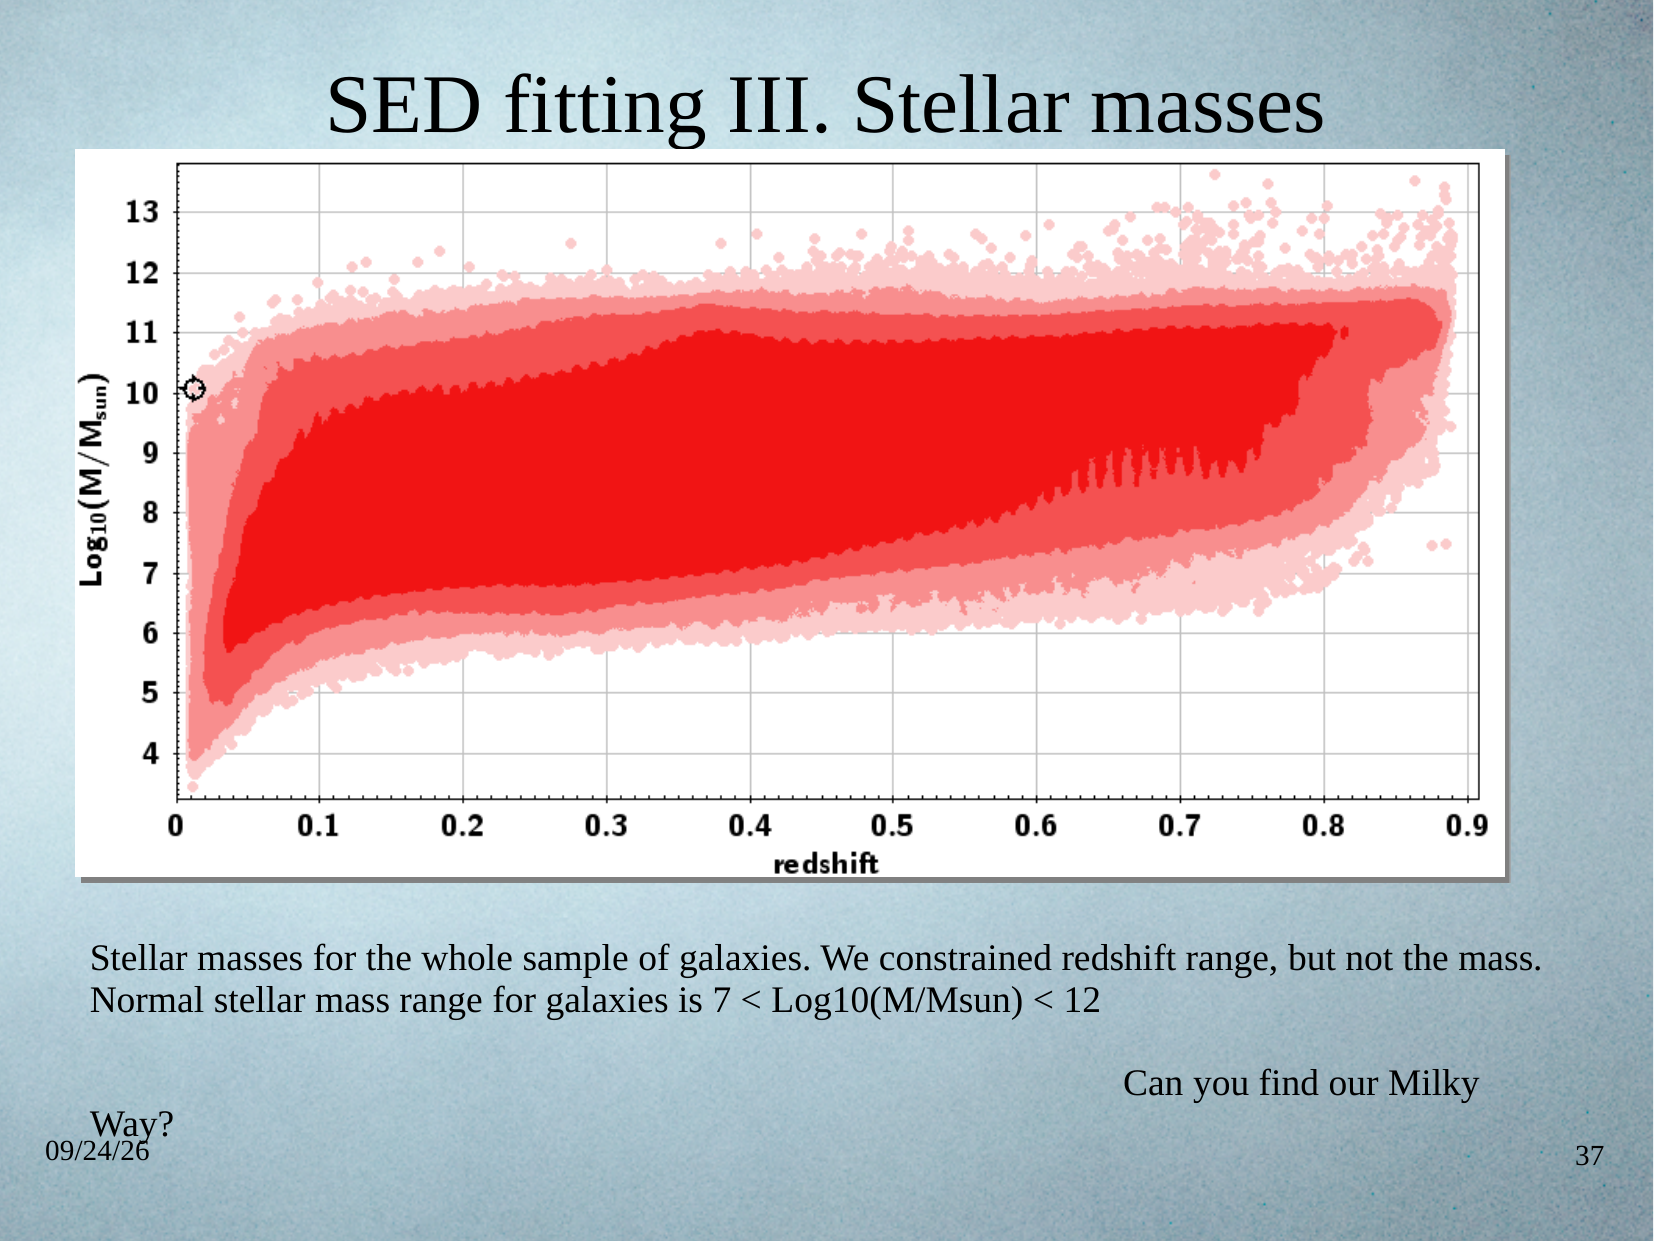

# SED fitting III. Stellar masses
Stellar masses for the whole sample of galaxies. We constrained redshift range, but not the mass.
Normal stellar mass range for galaxies is 7 < Log10(M/Msun) < 12
														Can you find our Milky Way?
37